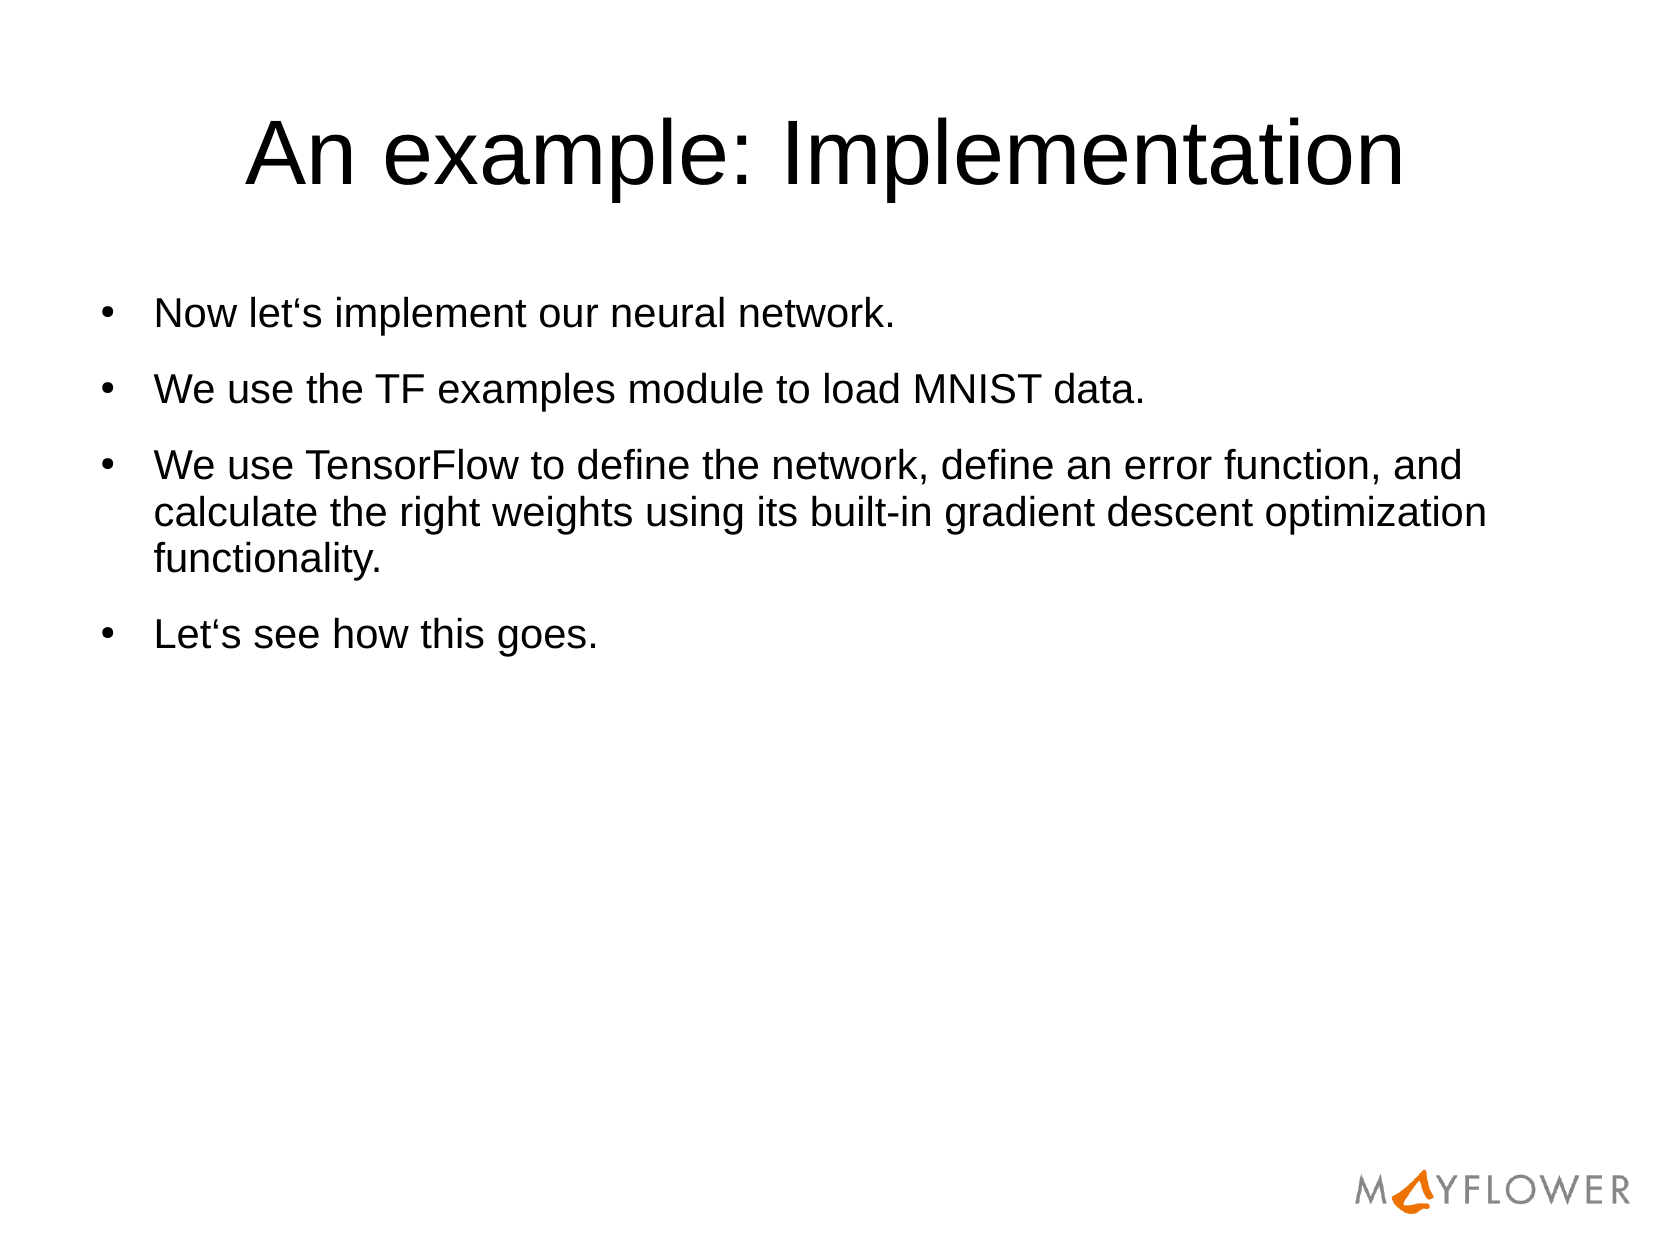

# An example: Implementation
Now let‘s implement our neural network.
We use the TF examples module to load MNIST data.
We use TensorFlow to define the network, define an error function, and calculate the right weights using its built-in gradient descent optimization functionality.
Let‘s see how this goes.